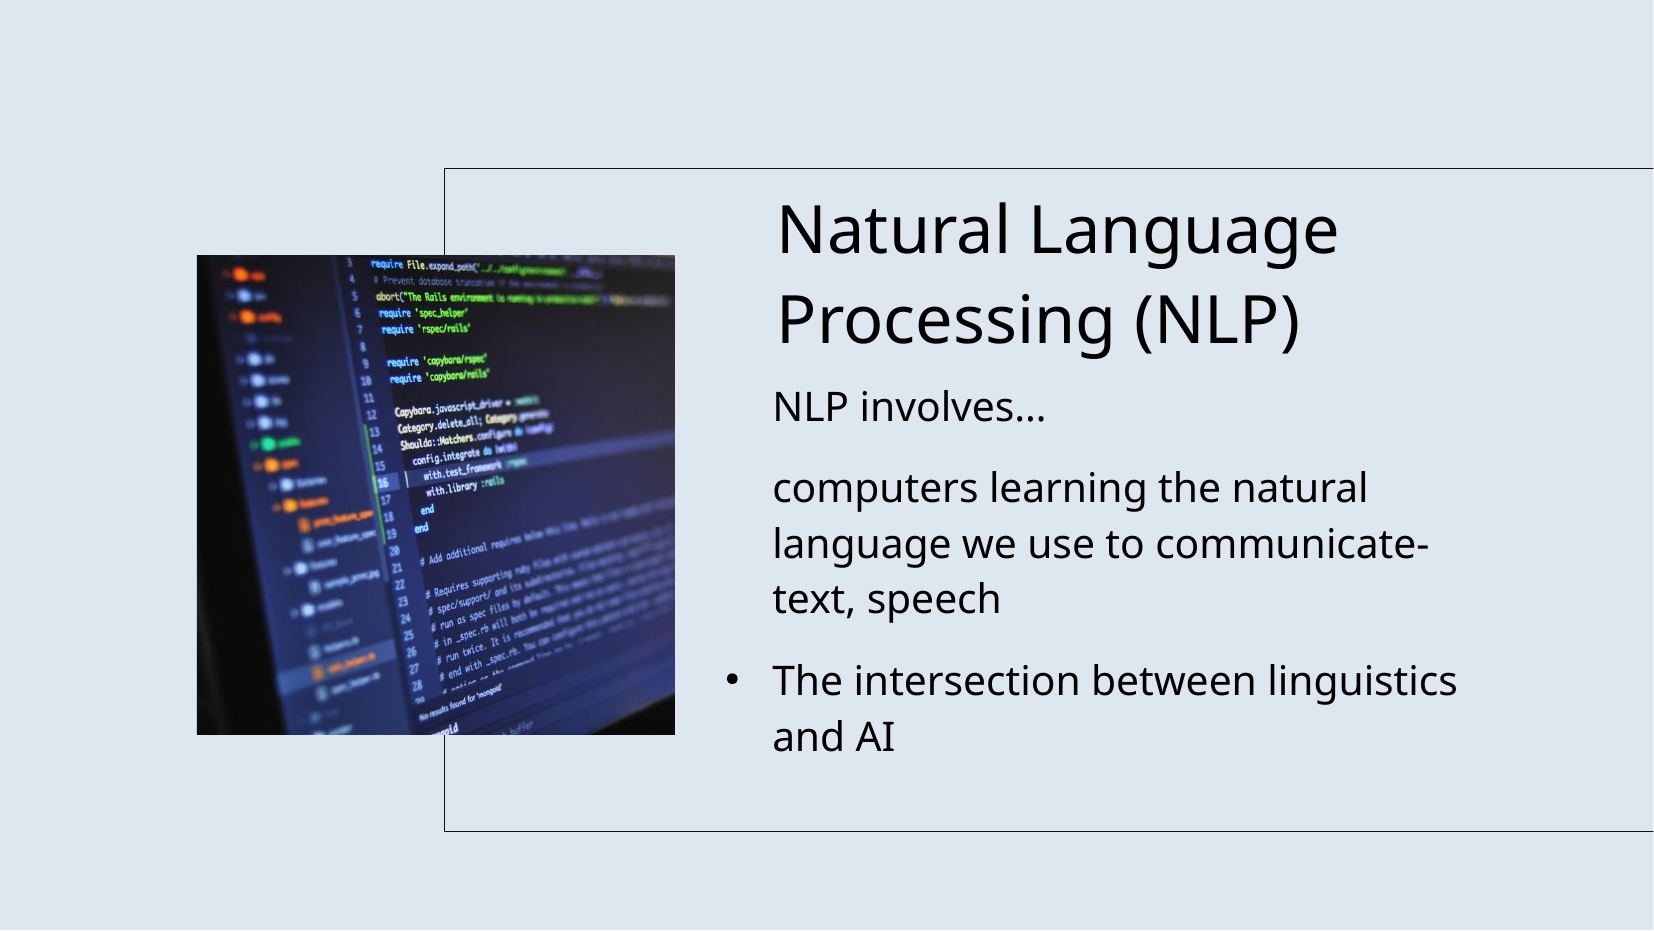

# Natural Language Processing (NLP)
NLP involves…
computers learning the natural language we use to communicate- text, speech
The intersection between linguistics and AI